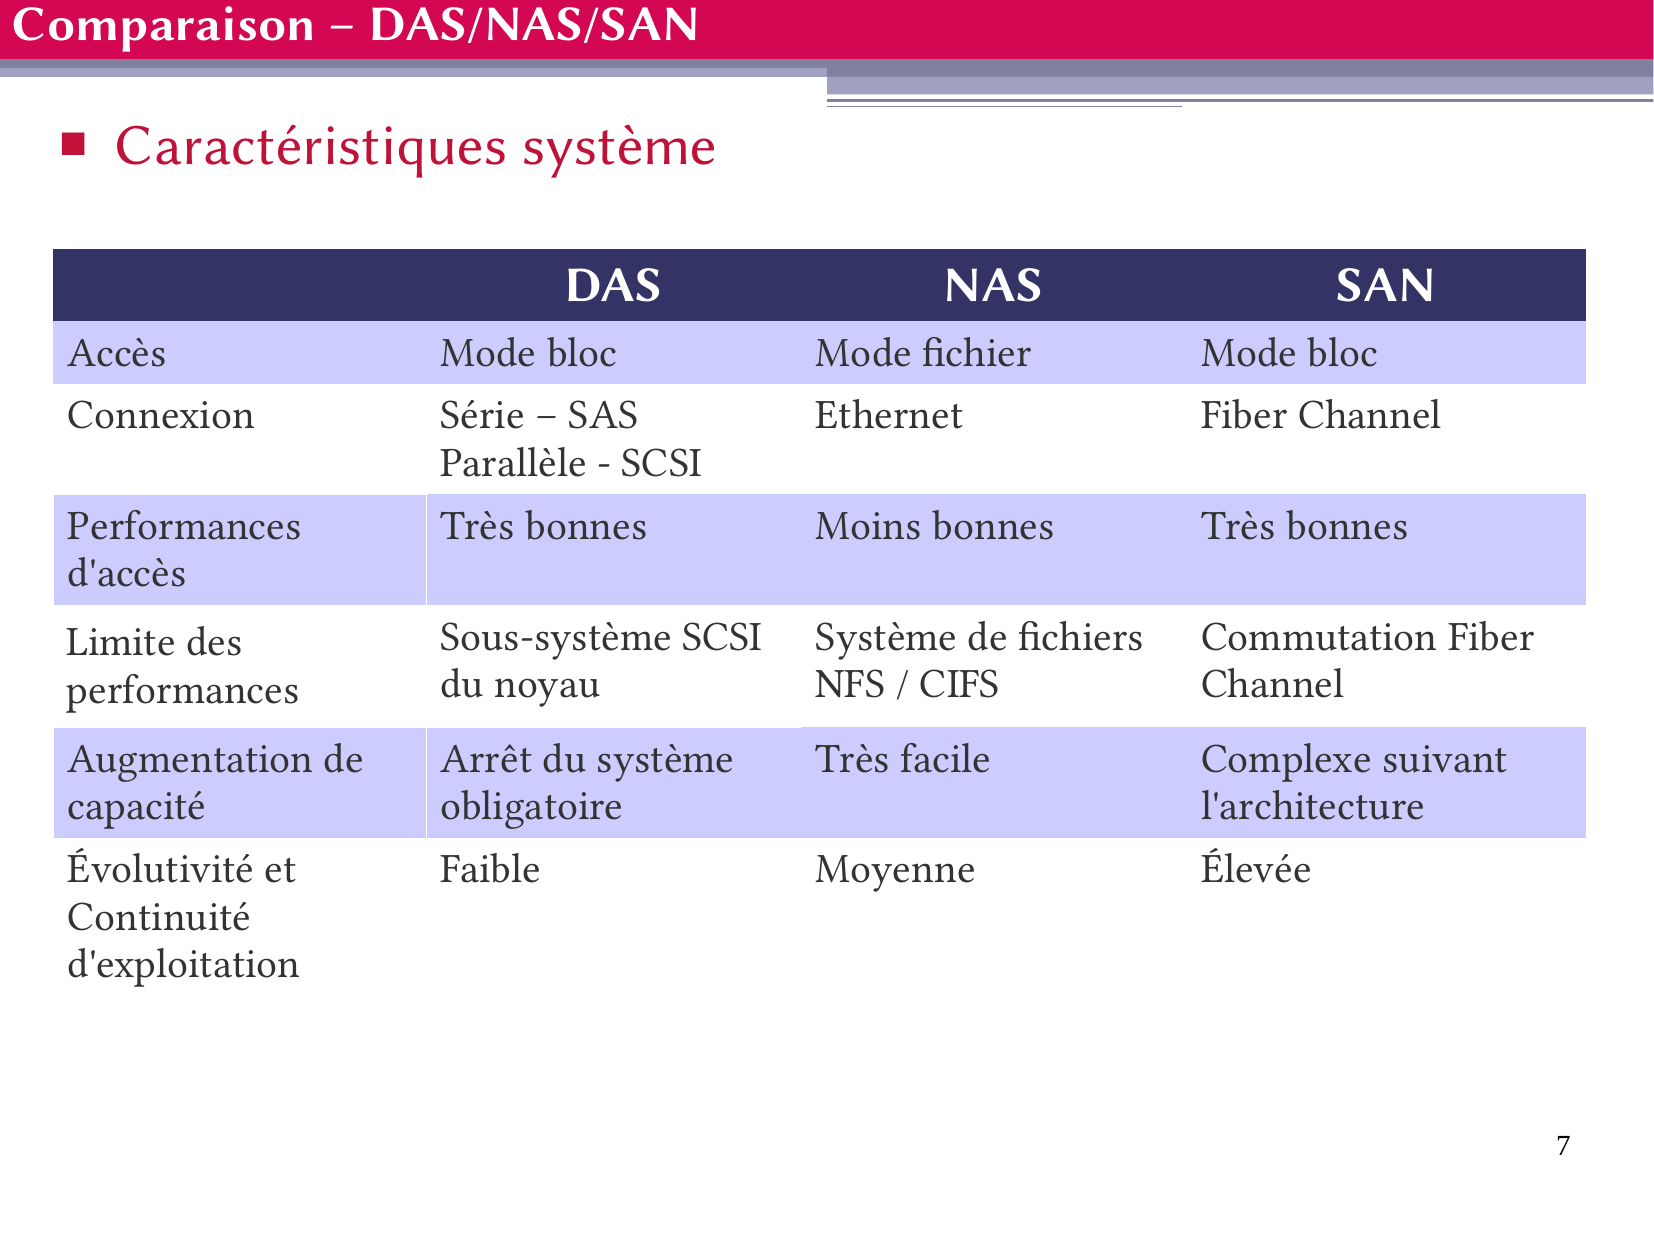

# Comparaison – DAS/NAS/SAN
Caractéristiques système
| | DAS | NAS | SAN |
| --- | --- | --- | --- |
| Accès | Mode bloc | Mode fichier | Mode bloc |
| Connexion | Série – SAS Parallèle - SCSI | Ethernet | Fiber Channel |
| Performances d'accès | Très bonnes | Moins bonnes | Très bonnes |
| Limite des performances | Sous-système SCSI du noyau | Système de fichiers NFS / CIFS | Commutation Fiber Channel |
| Augmentation de capacité | Arrêt du système obligatoire | Très facile | Complexe suivant l'architecture |
| Évolutivité et Continuité d'exploitation | Faible | Moyenne | Élevée |
7